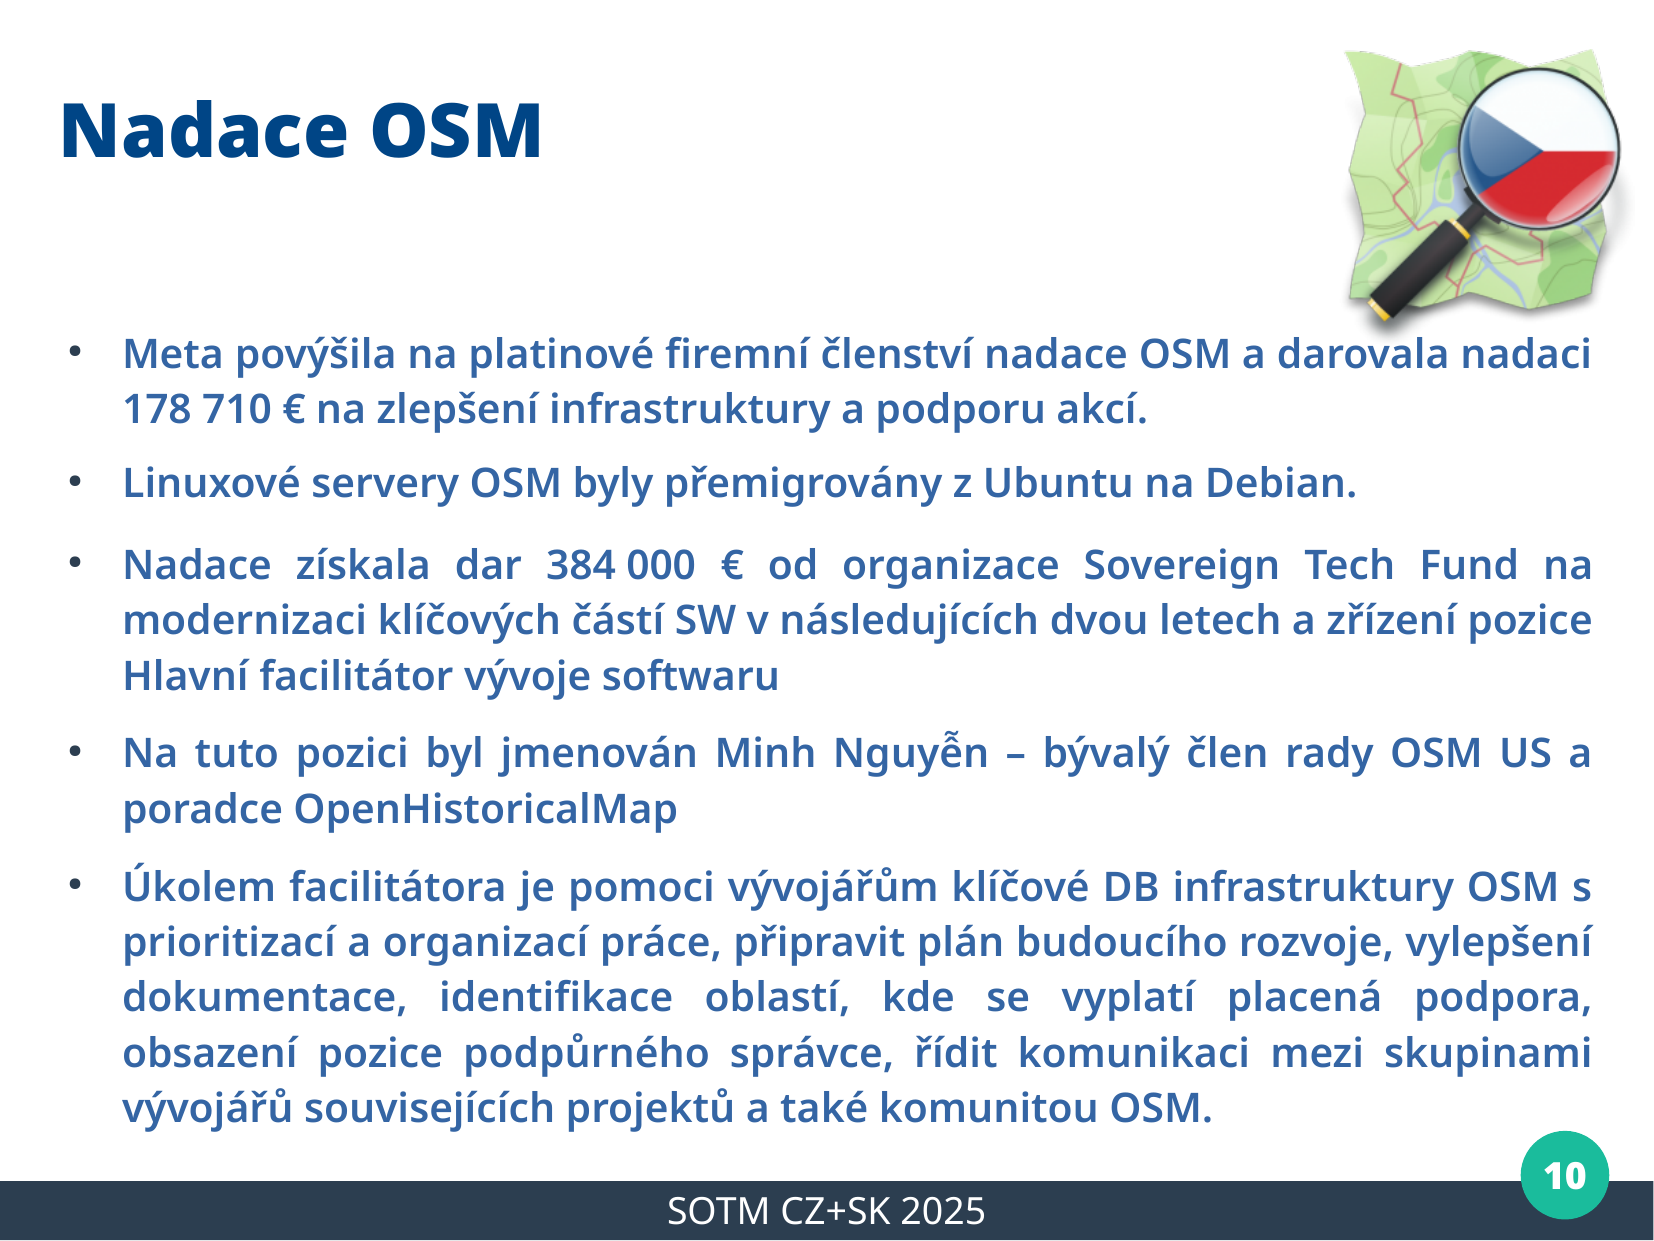

# Nadace OSM
Meta povýšila na platinové firemní členství nadace OSM a darovala nadaci 178 710 € na zlepšení infrastruktury a podporu akcí.
Linuxové servery OSM byly přemigrovány z Ubuntu na Debian.
Nadace získala dar 384 000 € od organizace Sovereign Tech Fund na modernizaci klíčových částí SW v následujících dvou letech a zřízení pozice Hlavní facilitátor vývoje softwaru
Na tuto pozici byl jmenován Minh Nguyễn – bývalý člen rady OSM US a poradce OpenHistoricalMap
Úkolem facilitátora je pomoci vývojářům klíčové DB infrastruktury OSM s prioritizací a organizací práce, připravit plán budoucího rozvoje, vylepšení dokumentace, identifikace oblastí, kde se vyplatí placená podpora, obsazení pozice podpůrného správce, řídit komunikaci mezi skupinami vývojářů souvisejících projektů a také komunitou OSM.
10
SOTM CZ+SK 2025